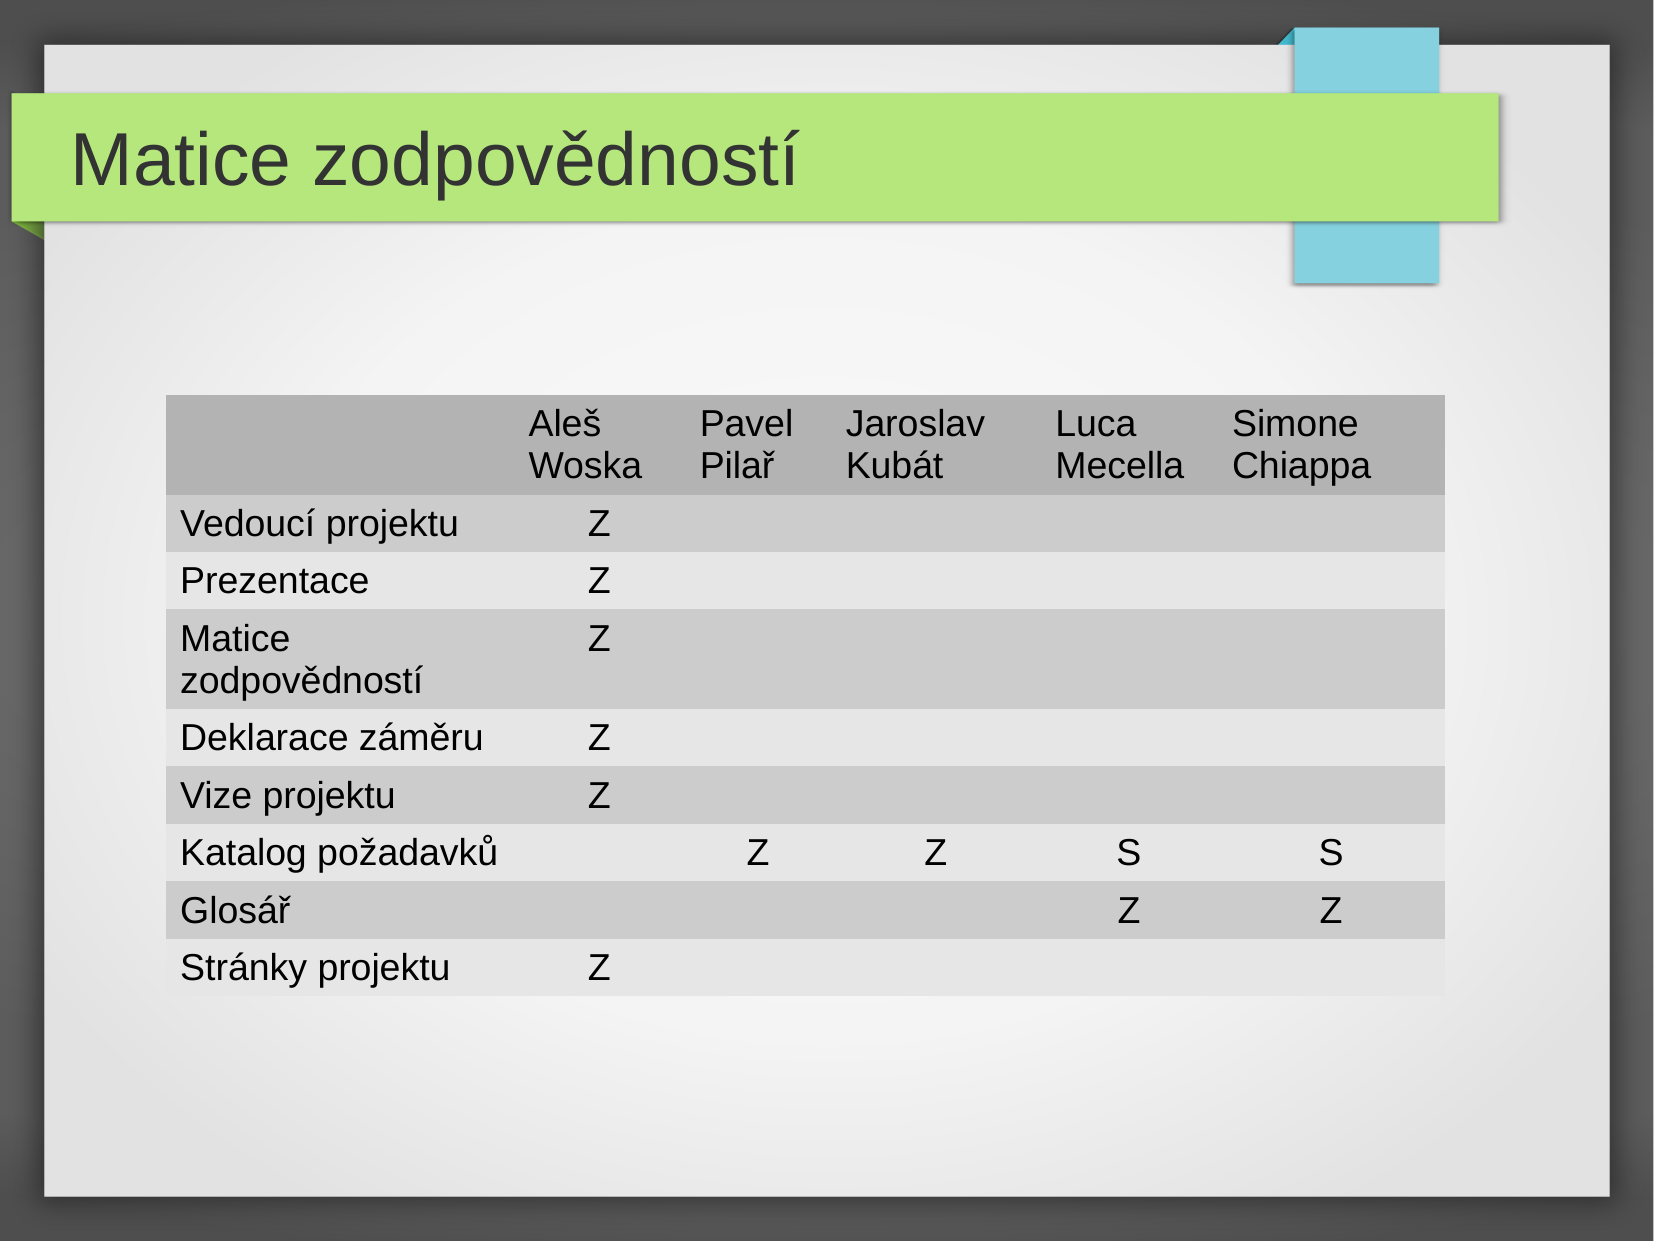

# Matice zodpovědností
| | Aleš Woska | Pavel Pilař | Jaroslav Kubát | Luca Mecella | Simone Chiappa |
| --- | --- | --- | --- | --- | --- |
| Vedoucí projektu | Z | | | | |
| Prezentace | Z | | | | |
| Matice zodpovědností | Z | | | | |
| Deklarace záměru | Z | | | | |
| Vize projektu | Z | | | | |
| Katalog požadavků | | Z | Z | S | S |
| Glosář | | | | Z | Z |
| Stránky projektu | Z | | | | |